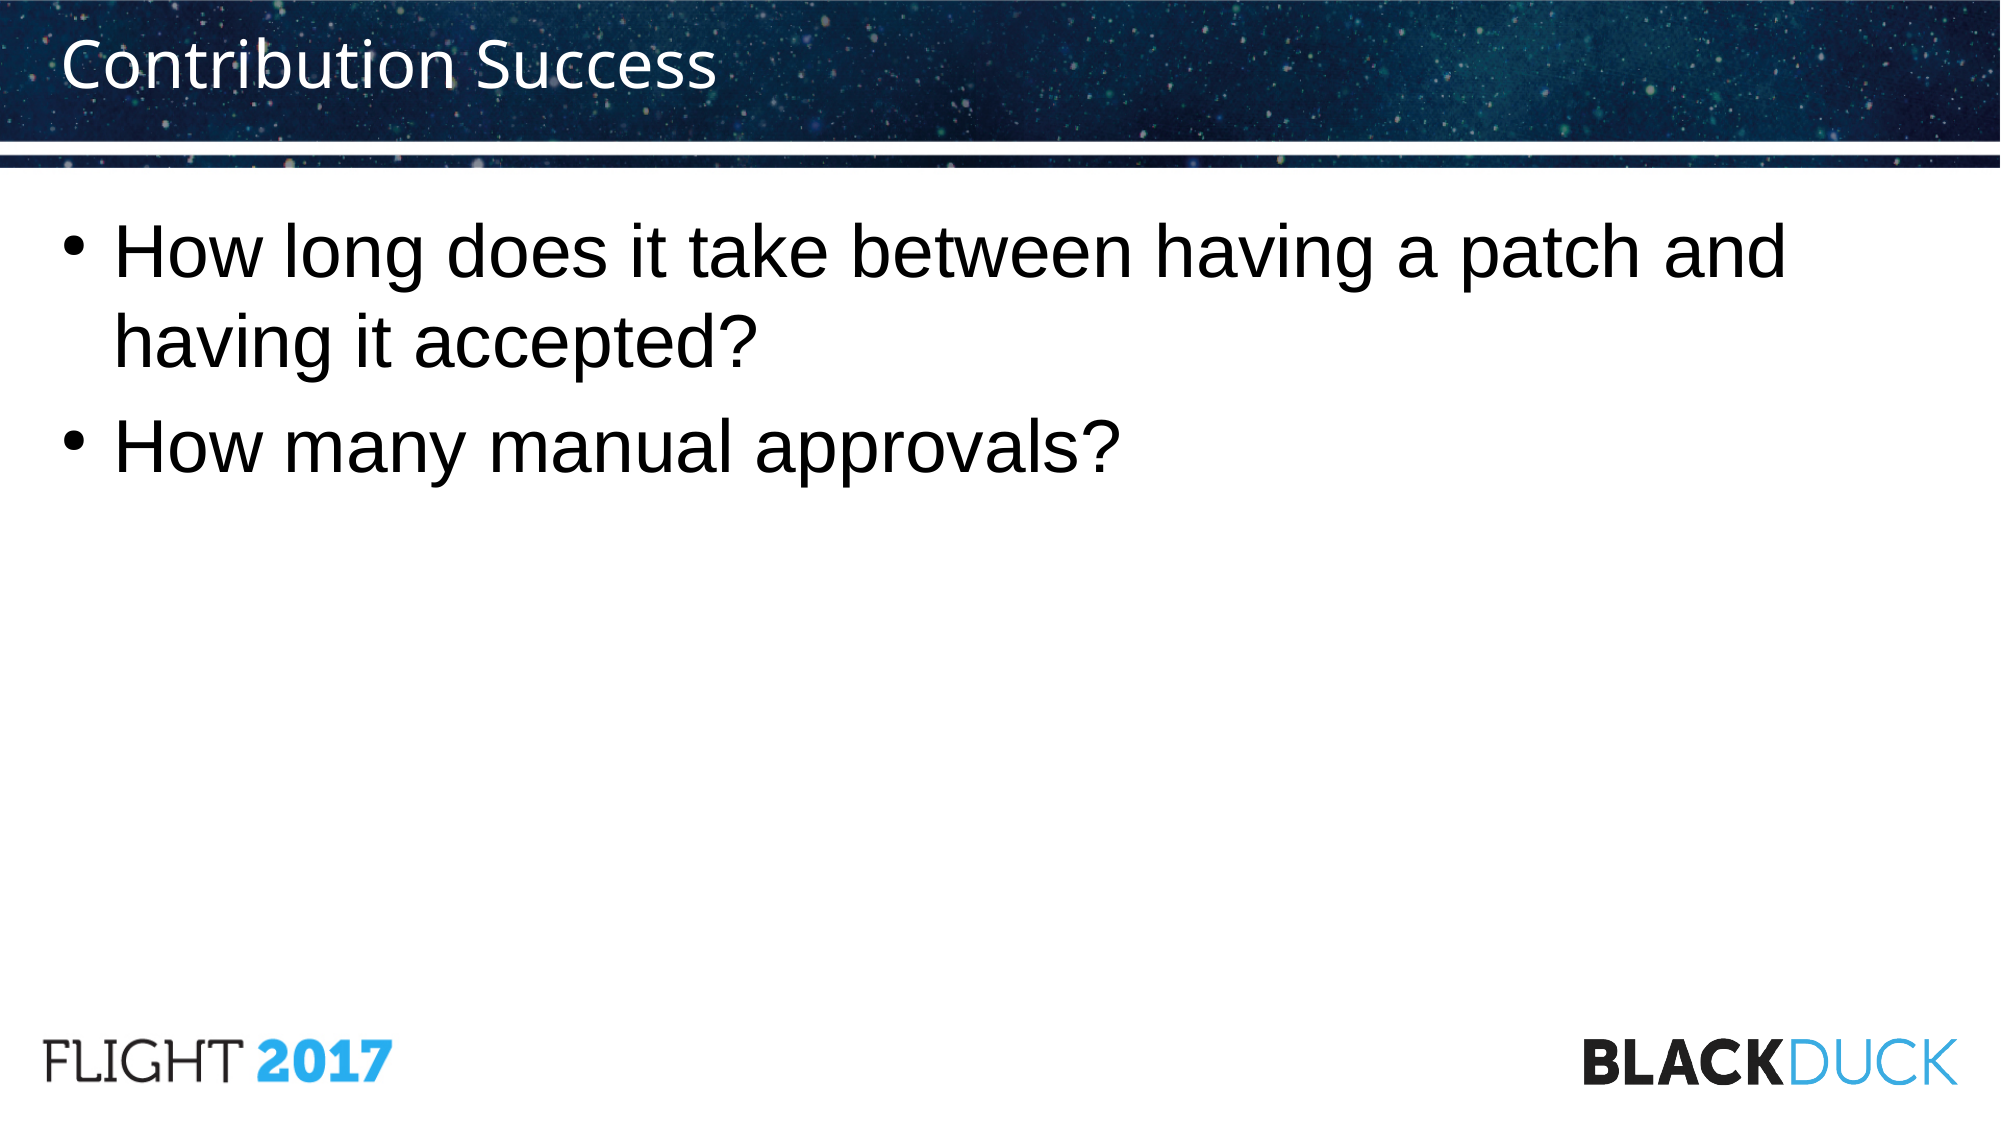

Contribution Success
#
How long does it take between having a patch and having it accepted?
How many manual approvals?